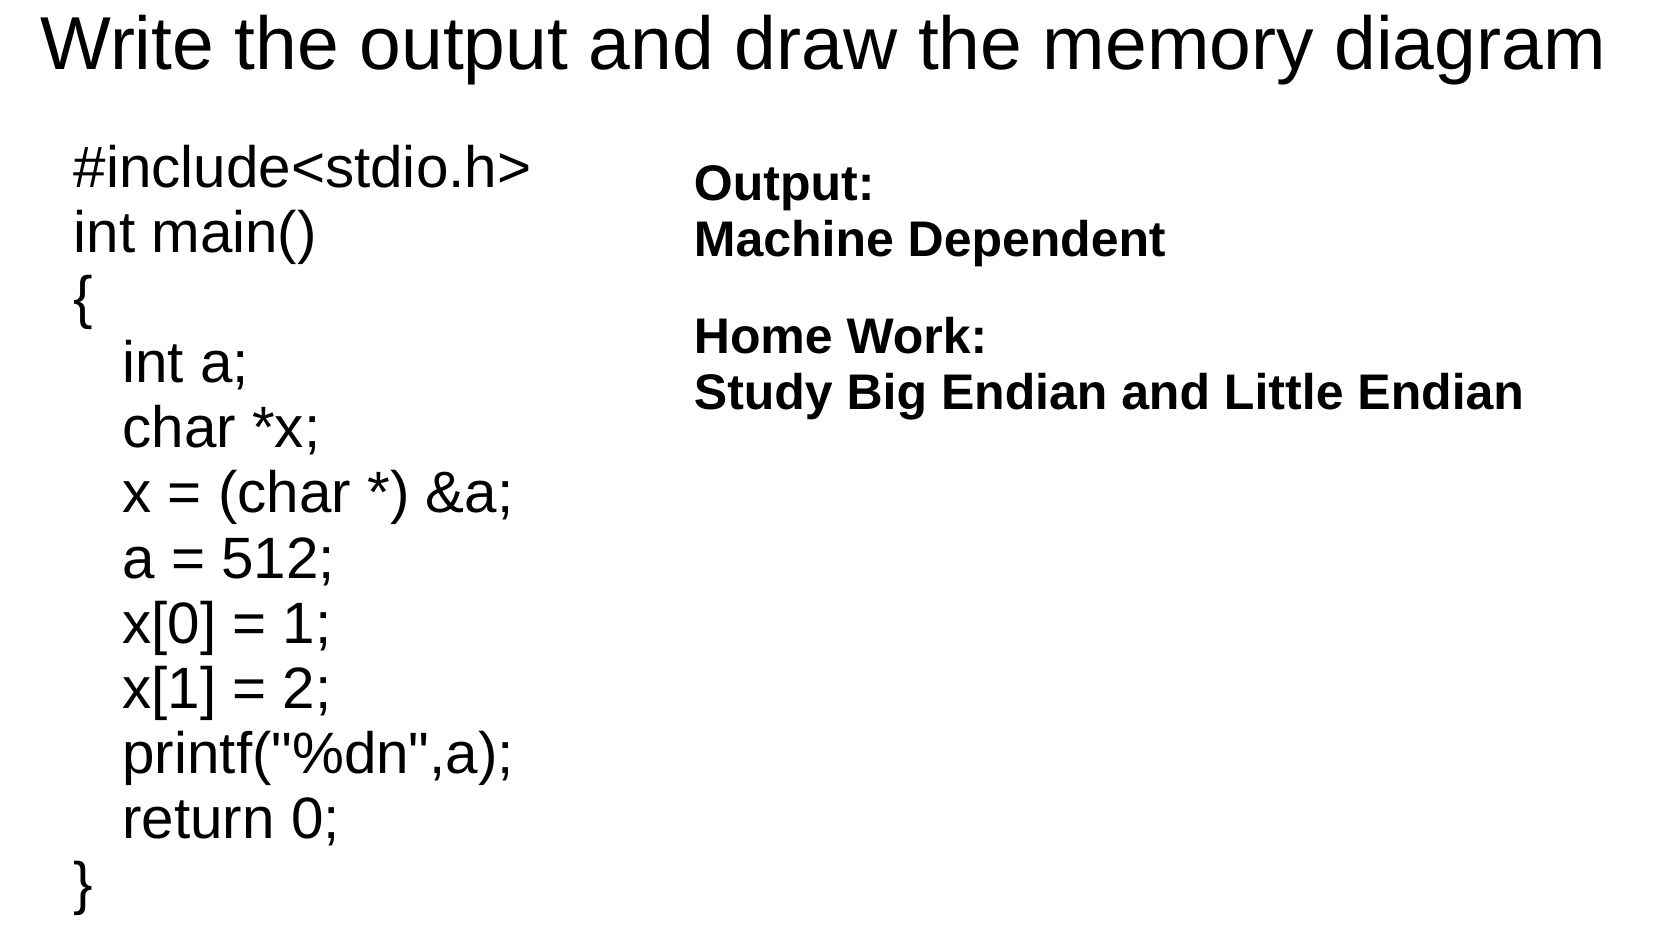

# Write the output and draw the memory diagram
#include<stdio.h>
int main()
{
 int a;
 char *x;
 x = (char *) &a;
 a = 512;
 x[0] = 1;
 x[1] = 2;
 printf("%dn",a);
 return 0;
}
Output:
Machine Dependent
Home Work:
Study Big Endian and Little Endian